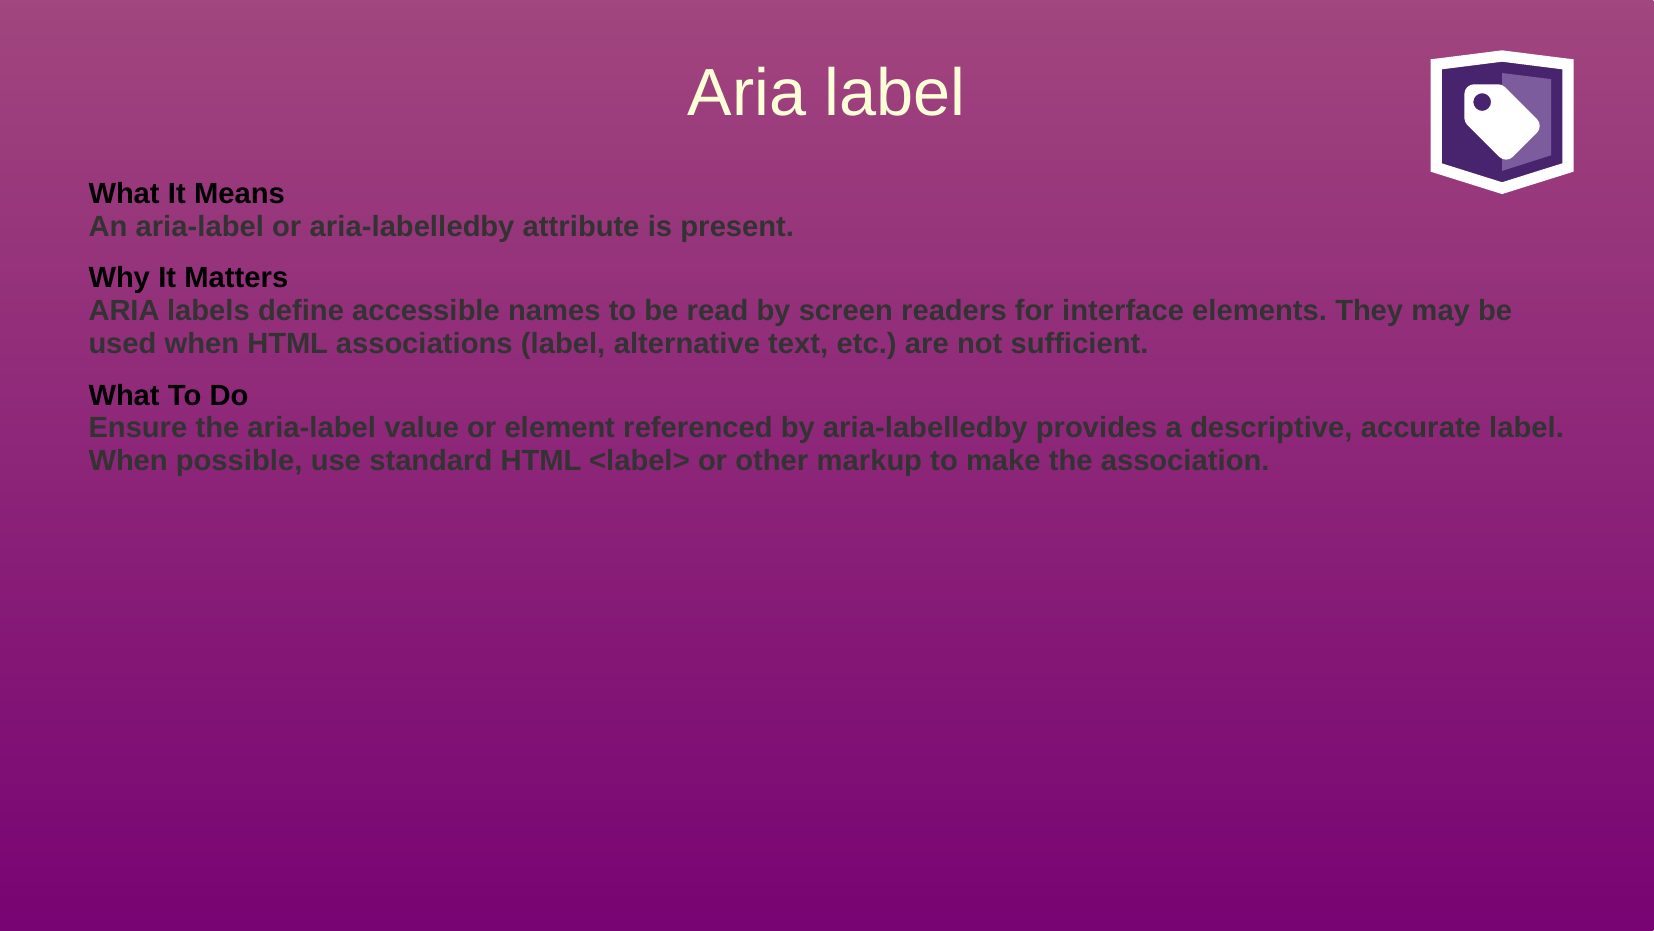

# Aria label
What It Means
An aria-label or aria-labelledby attribute is present.
Why It Matters
ARIA labels define accessible names to be read by screen readers for interface elements. They may be used when HTML associations (label, alternative text, etc.) are not sufficient.
What To Do
Ensure the aria-label value or element referenced by aria-labelledby provides a descriptive, accurate label. When possible, use standard HTML <label> or other markup to make the association.